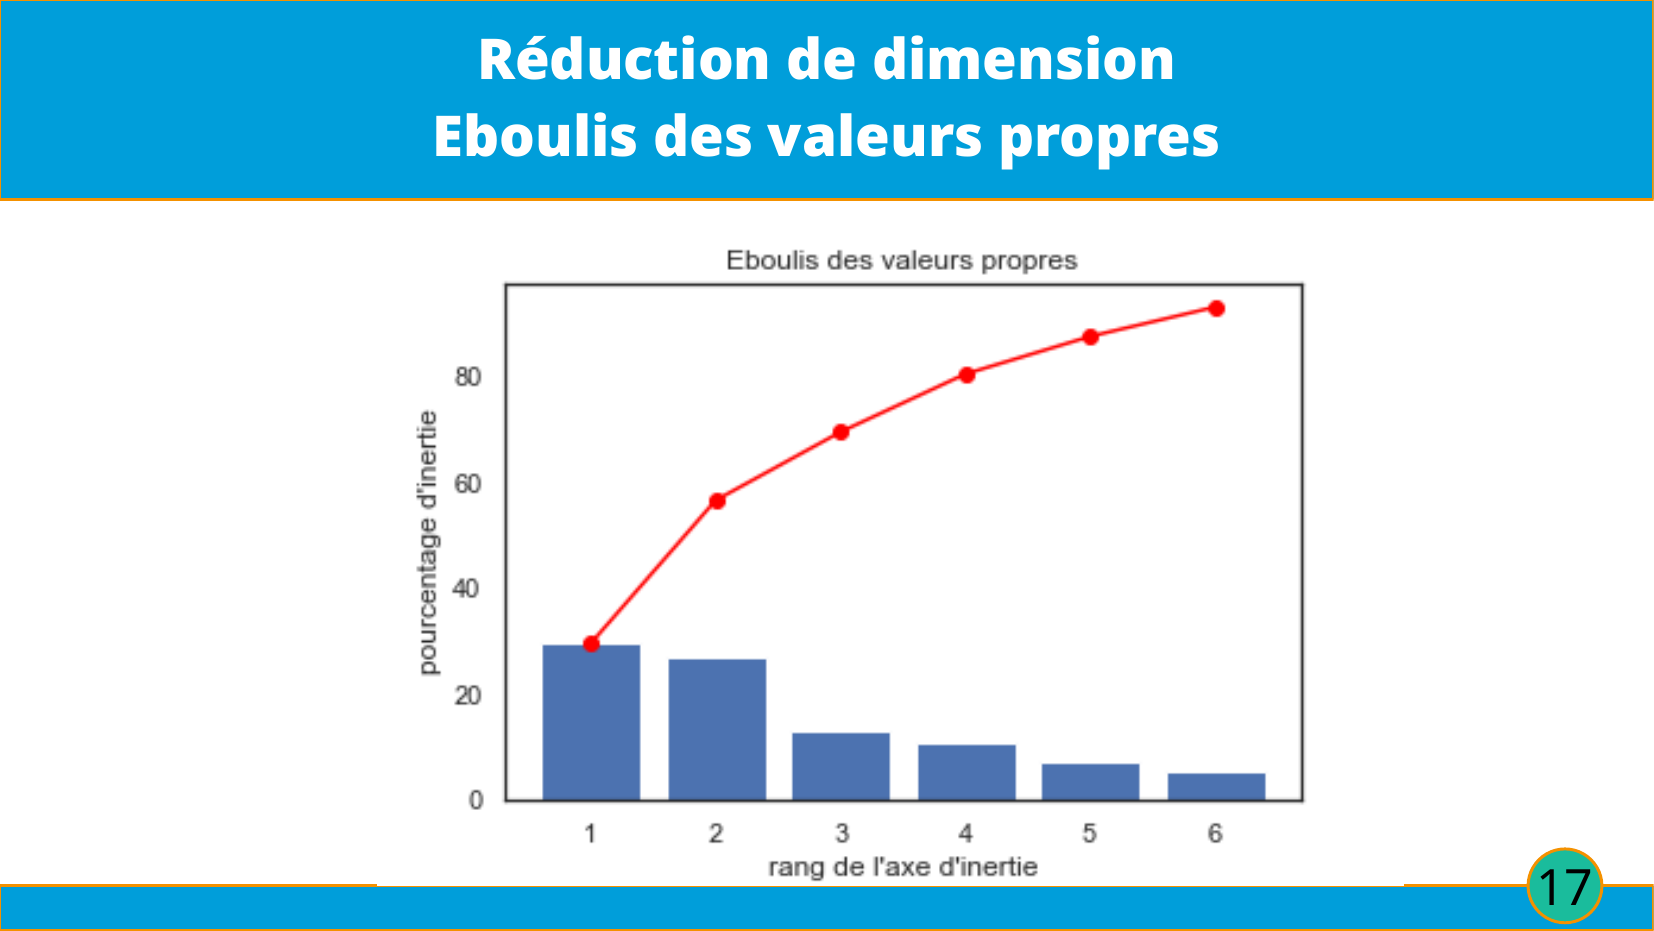

# Réduction de dimension Eboulis des valeurs propres